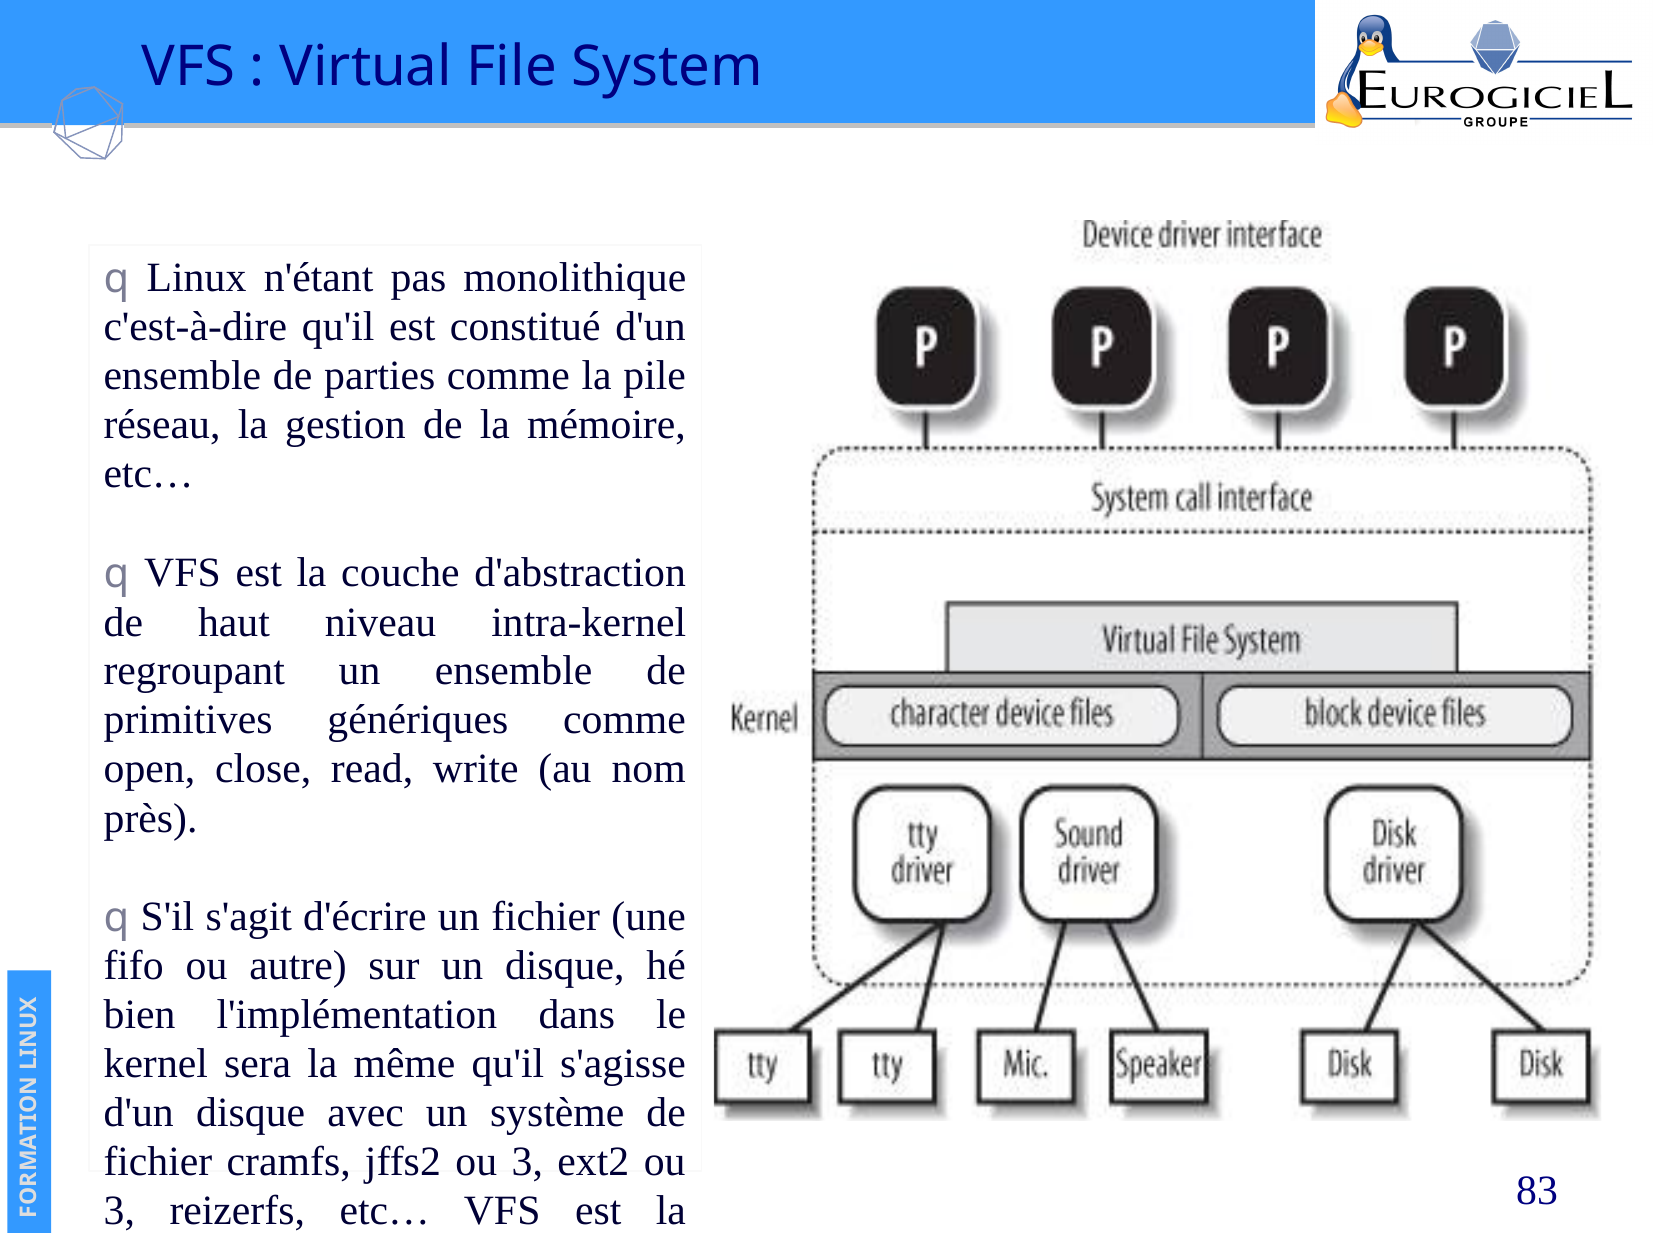

# VFS : Virtual File System
 Linux n'étant pas monolithique c'est-à-dire qu'il est constitué d'un ensemble de parties comme la pile réseau, la gestion de la mémoire, etc…
 VFS est la couche d'abstraction de haut niveau intra-kernel regroupant un ensemble de primitives génériques comme open, close, read, write (au nom près).
 S'il s'agit d'écrire un fichier (une fifo ou autre) sur un disque, hé bien l'implémentation dans le kernel sera la même qu'il s'agisse d'un disque avec un système de fichier cramfs, jffs2 ou 3, ext2 ou 3, reizerfs, etc… VFS est la couche virtuelle qui permet de niveler les appels d'un point de vue noyau ou drivers en se souciant pas du système de fichiers réellement utilisé. VFS est donc une sorte de dispatcher de haut niveau vers les module spécifique à chaque système de fichiers.